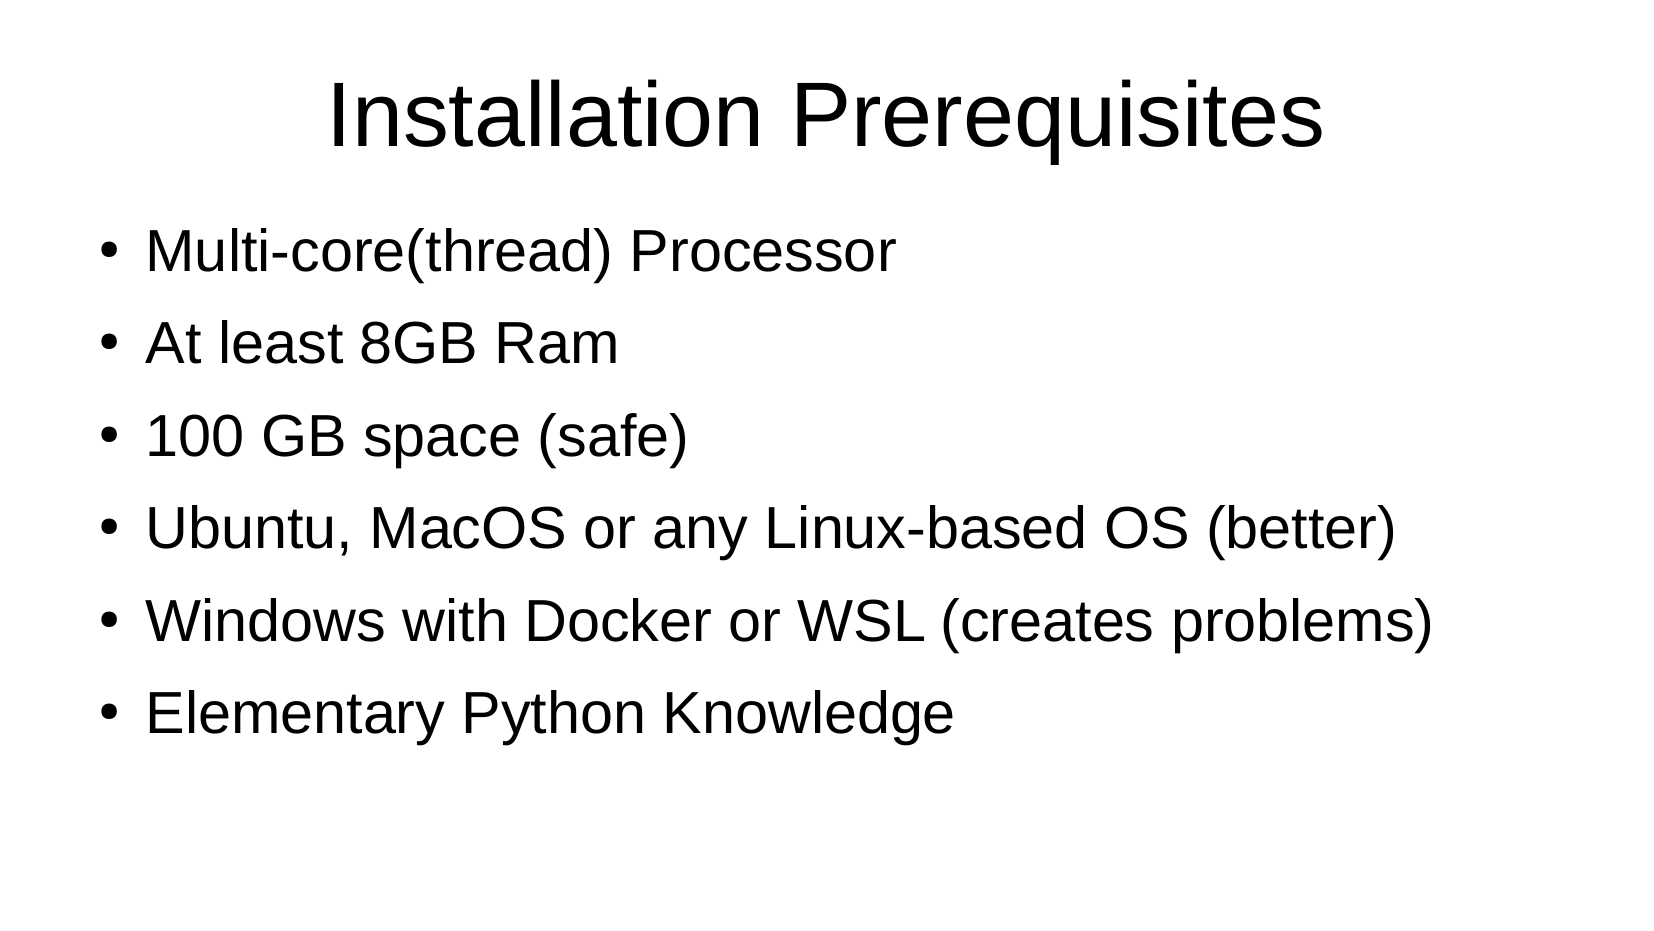

# Installation Prerequisites
Multi-core(thread) Processor
At least 8GB Ram
100 GB space (safe)
Ubuntu, MacOS or any Linux-based OS (better)
Windows with Docker or WSL (creates problems)
Elementary Python Knowledge